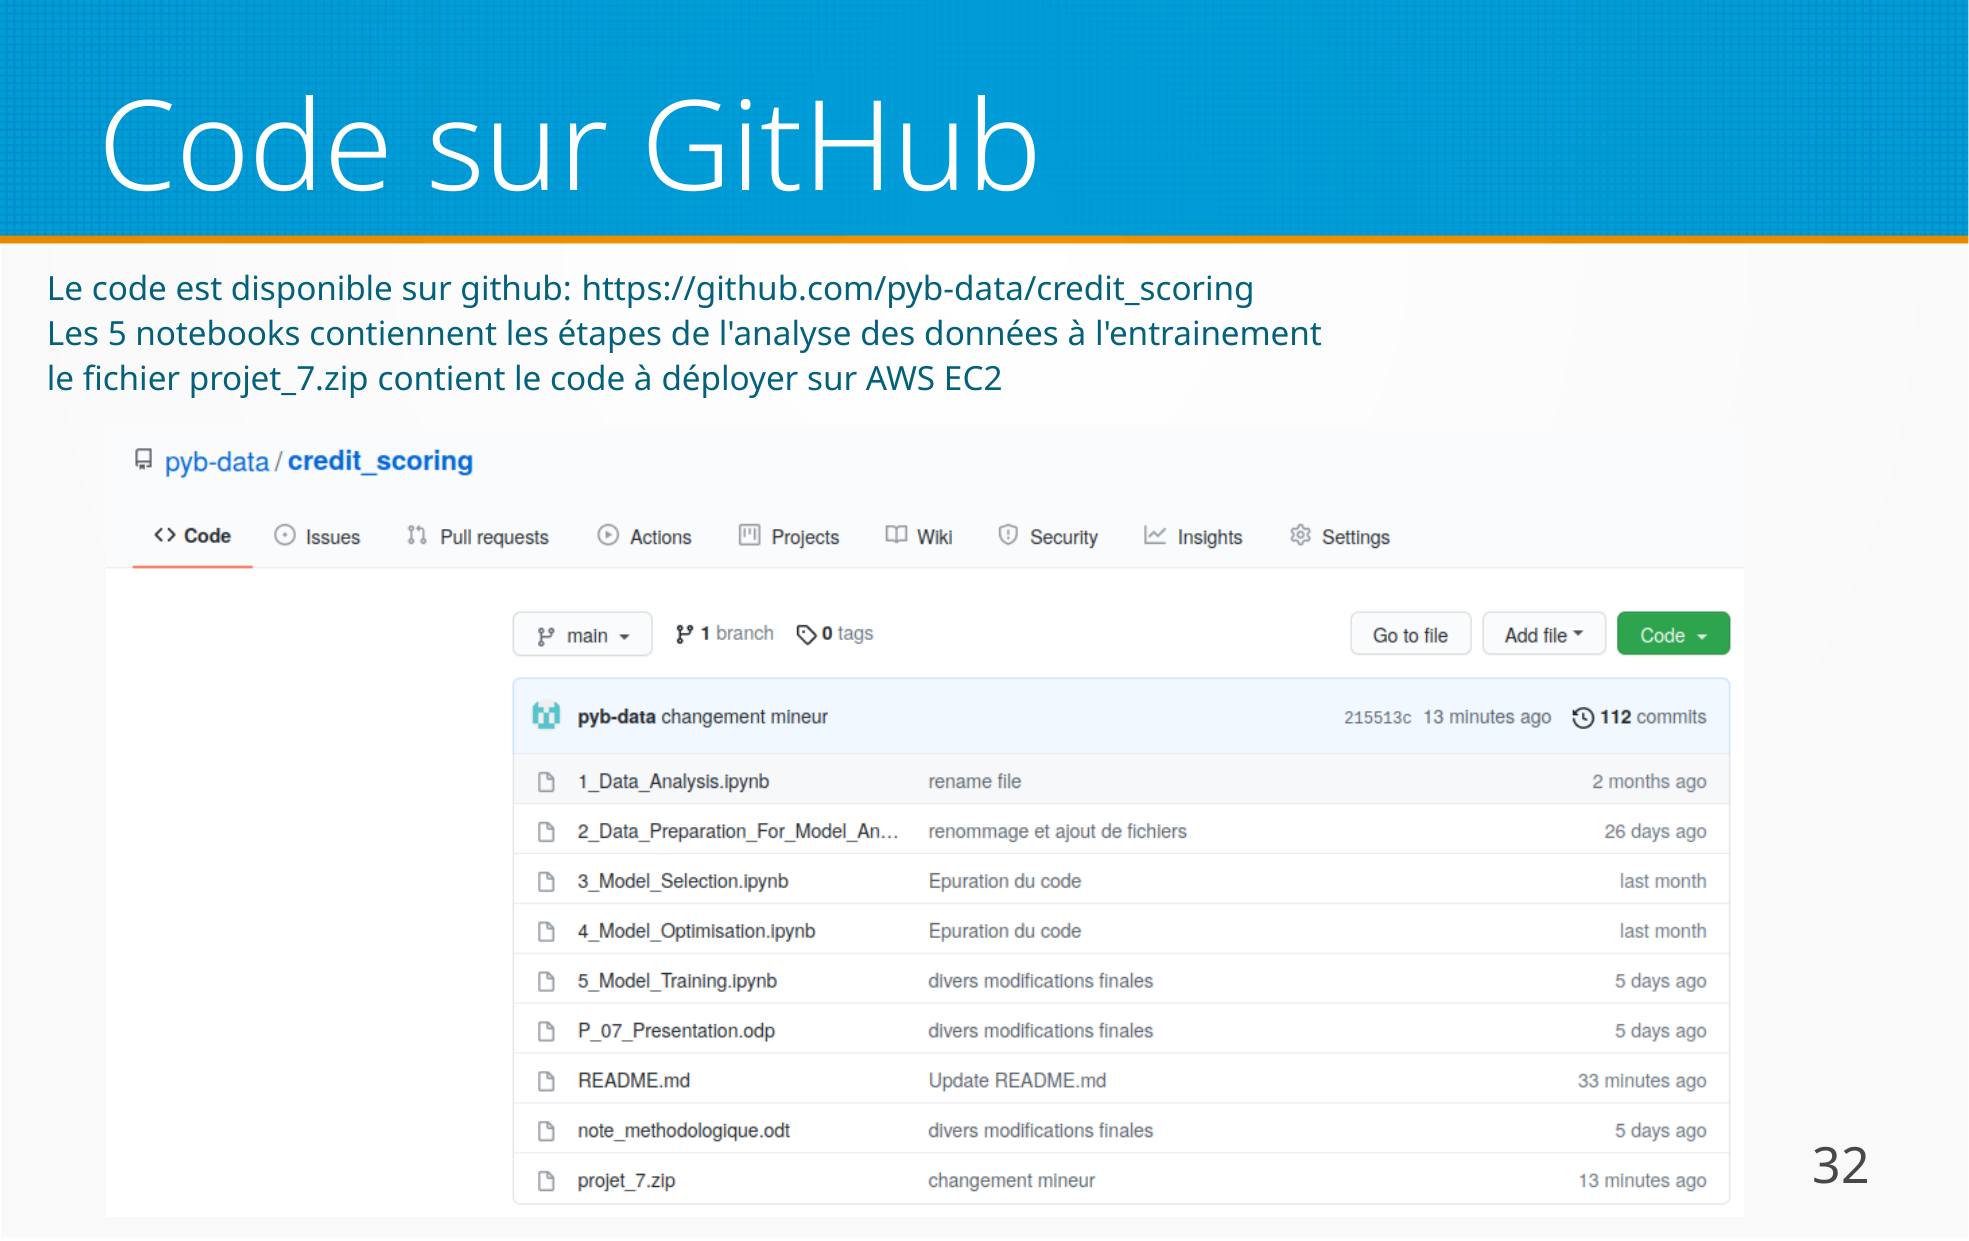

# Code sur GitHub
Le code est disponible sur github: https://github.com/pyb-data/credit_scoring
Les 5 notebooks contiennent les étapes de l'analyse des données à l'entrainement
le fichier projet_7.zip contient le code à déployer sur AWS EC2
32